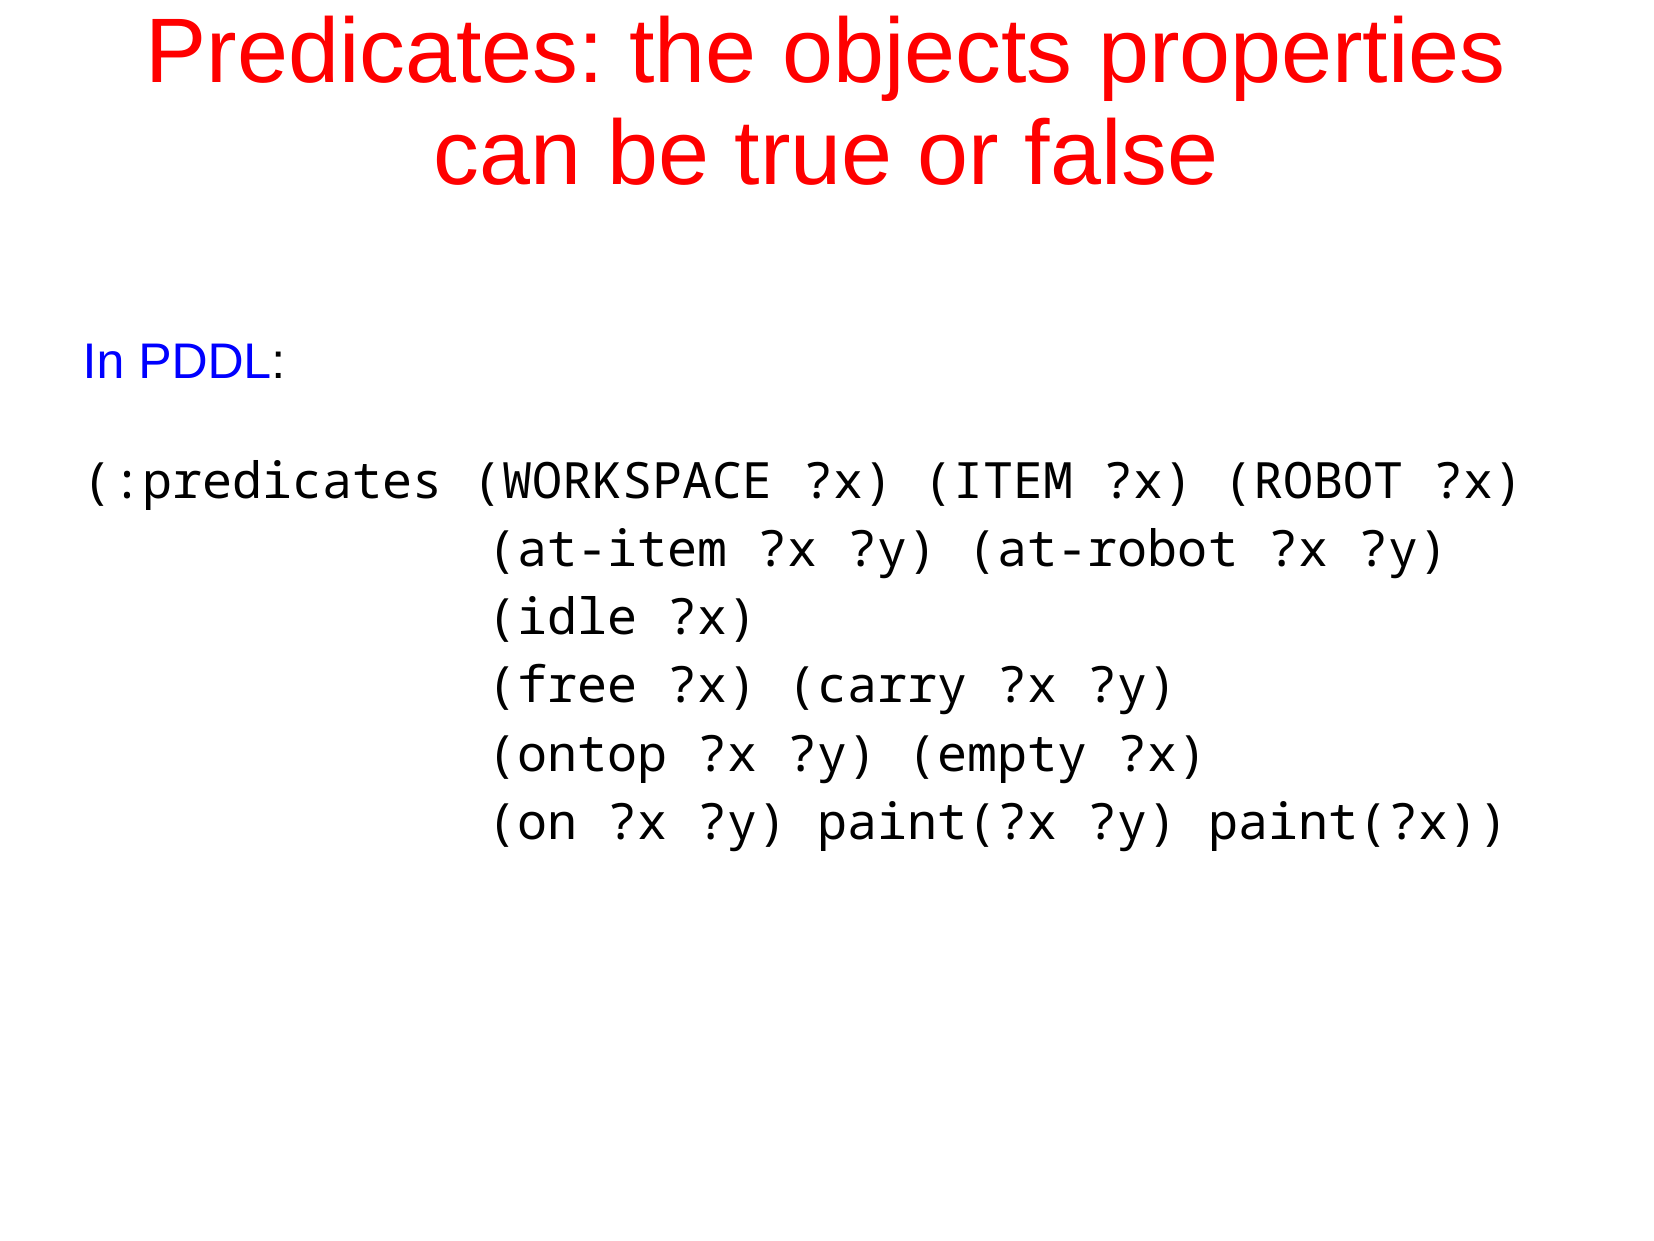

# Predicates: the objects properties can be true or false
In PDDL:
(:predicates (WORKSPACE ?x) (ITEM ?x) (ROBOT ?x)
					 (at-item ?x ?y) (at-robot ?x ?y)
					 (idle ?x)
					 (free ?x) (carry ?x ?y)
					 (ontop ?x ?y) (empty ?x)
					 (on ?x ?y) paint(?x ?y) paint(?x))